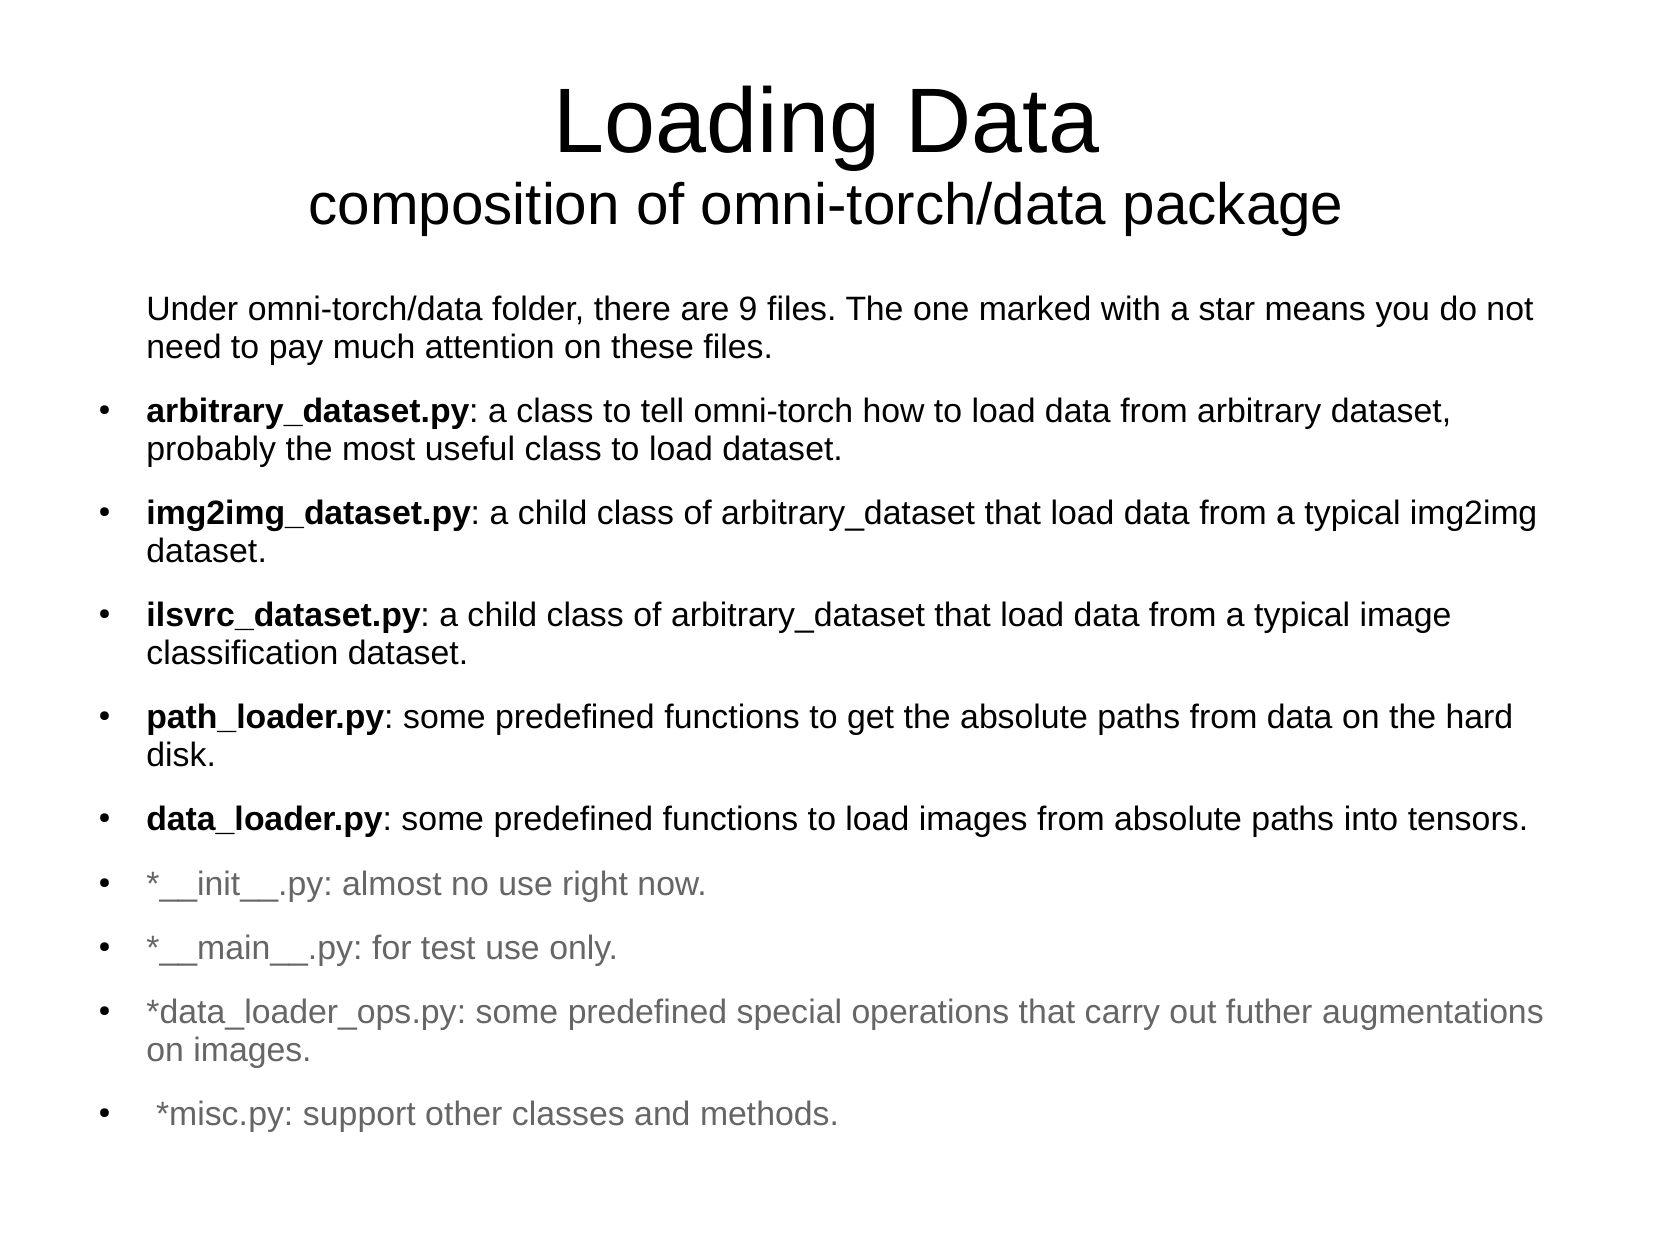

# Loading Data composition of omni-torch/data package
Under omni-torch/data folder, there are 9 files. The one marked with a star means you do not need to pay much attention on these files.
arbitrary_dataset.py: a class to tell omni-torch how to load data from arbitrary dataset, probably the most useful class to load dataset.
img2img_dataset.py: a child class of arbitrary_dataset that load data from a typical img2img dataset.
ilsvrc_dataset.py: a child class of arbitrary_dataset that load data from a typical image classification dataset.
path_loader.py: some predefined functions to get the absolute paths from data on the hard disk.
data_loader.py: some predefined functions to load images from absolute paths into tensors.
*__init__.py: almost no use right now.
*__main__.py: for test use only.
*data_loader_ops.py: some predefined special operations that carry out futher augmentations on images.
 *misc.py: support other classes and methods.